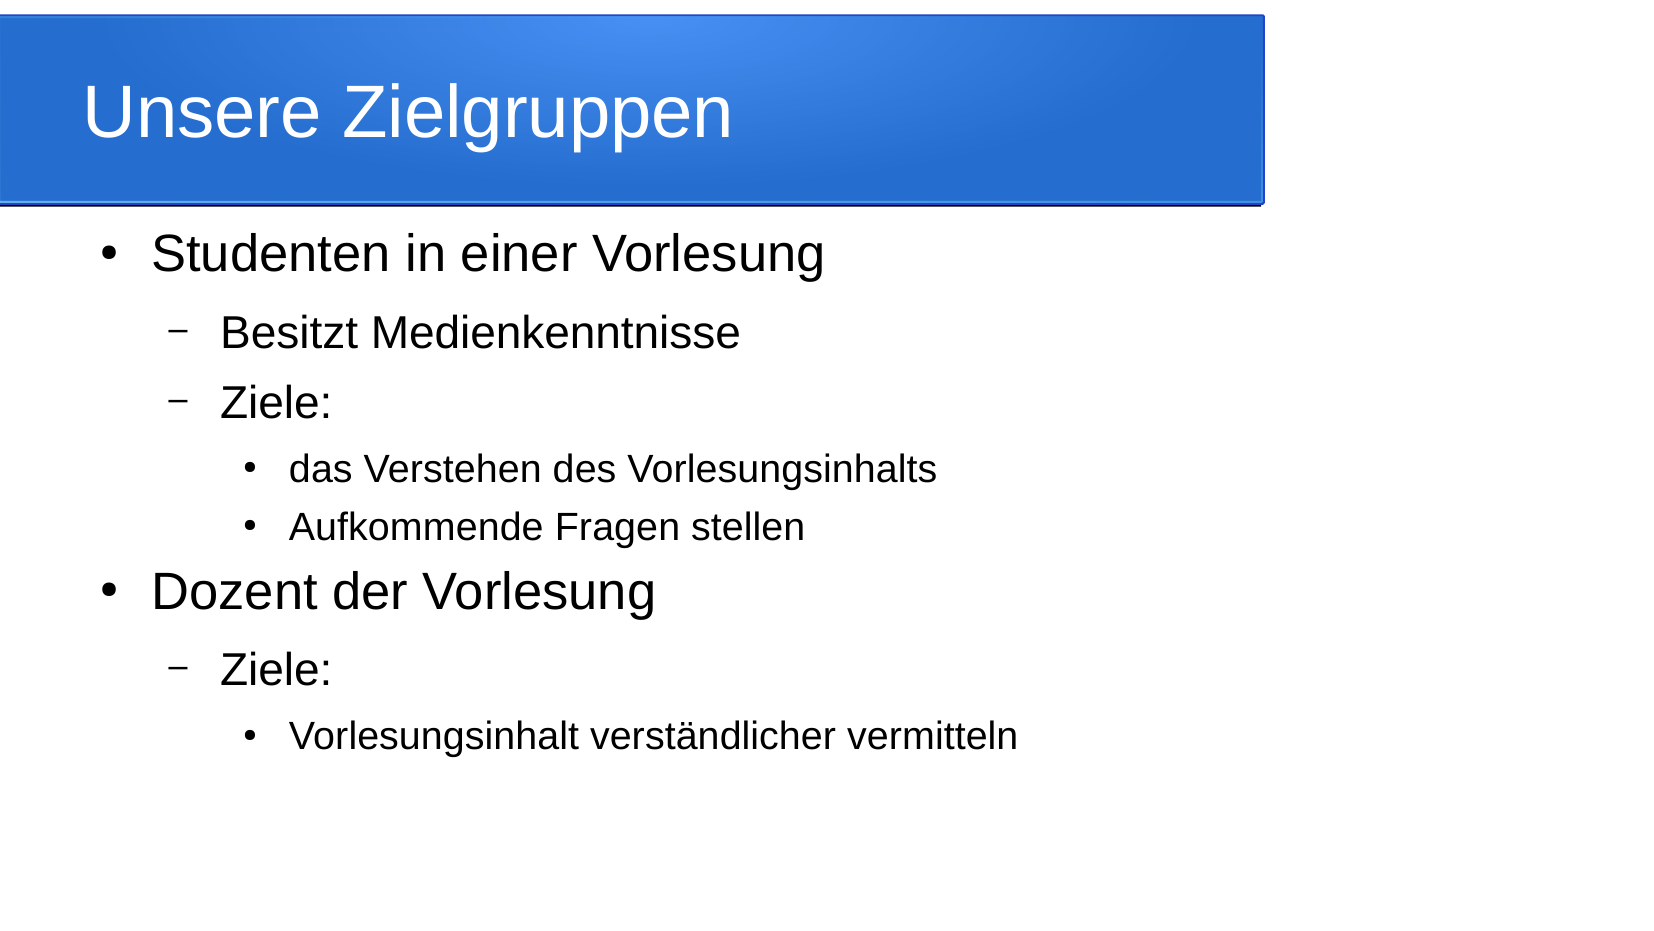

# Unsere Zielgruppen
Studenten in einer Vorlesung
Besitzt Medienkenntnisse
Ziele:
das Verstehen des Vorlesungsinhalts
Aufkommende Fragen stellen
Dozent der Vorlesung
Ziele:
Vorlesungsinhalt verständlicher vermitteln